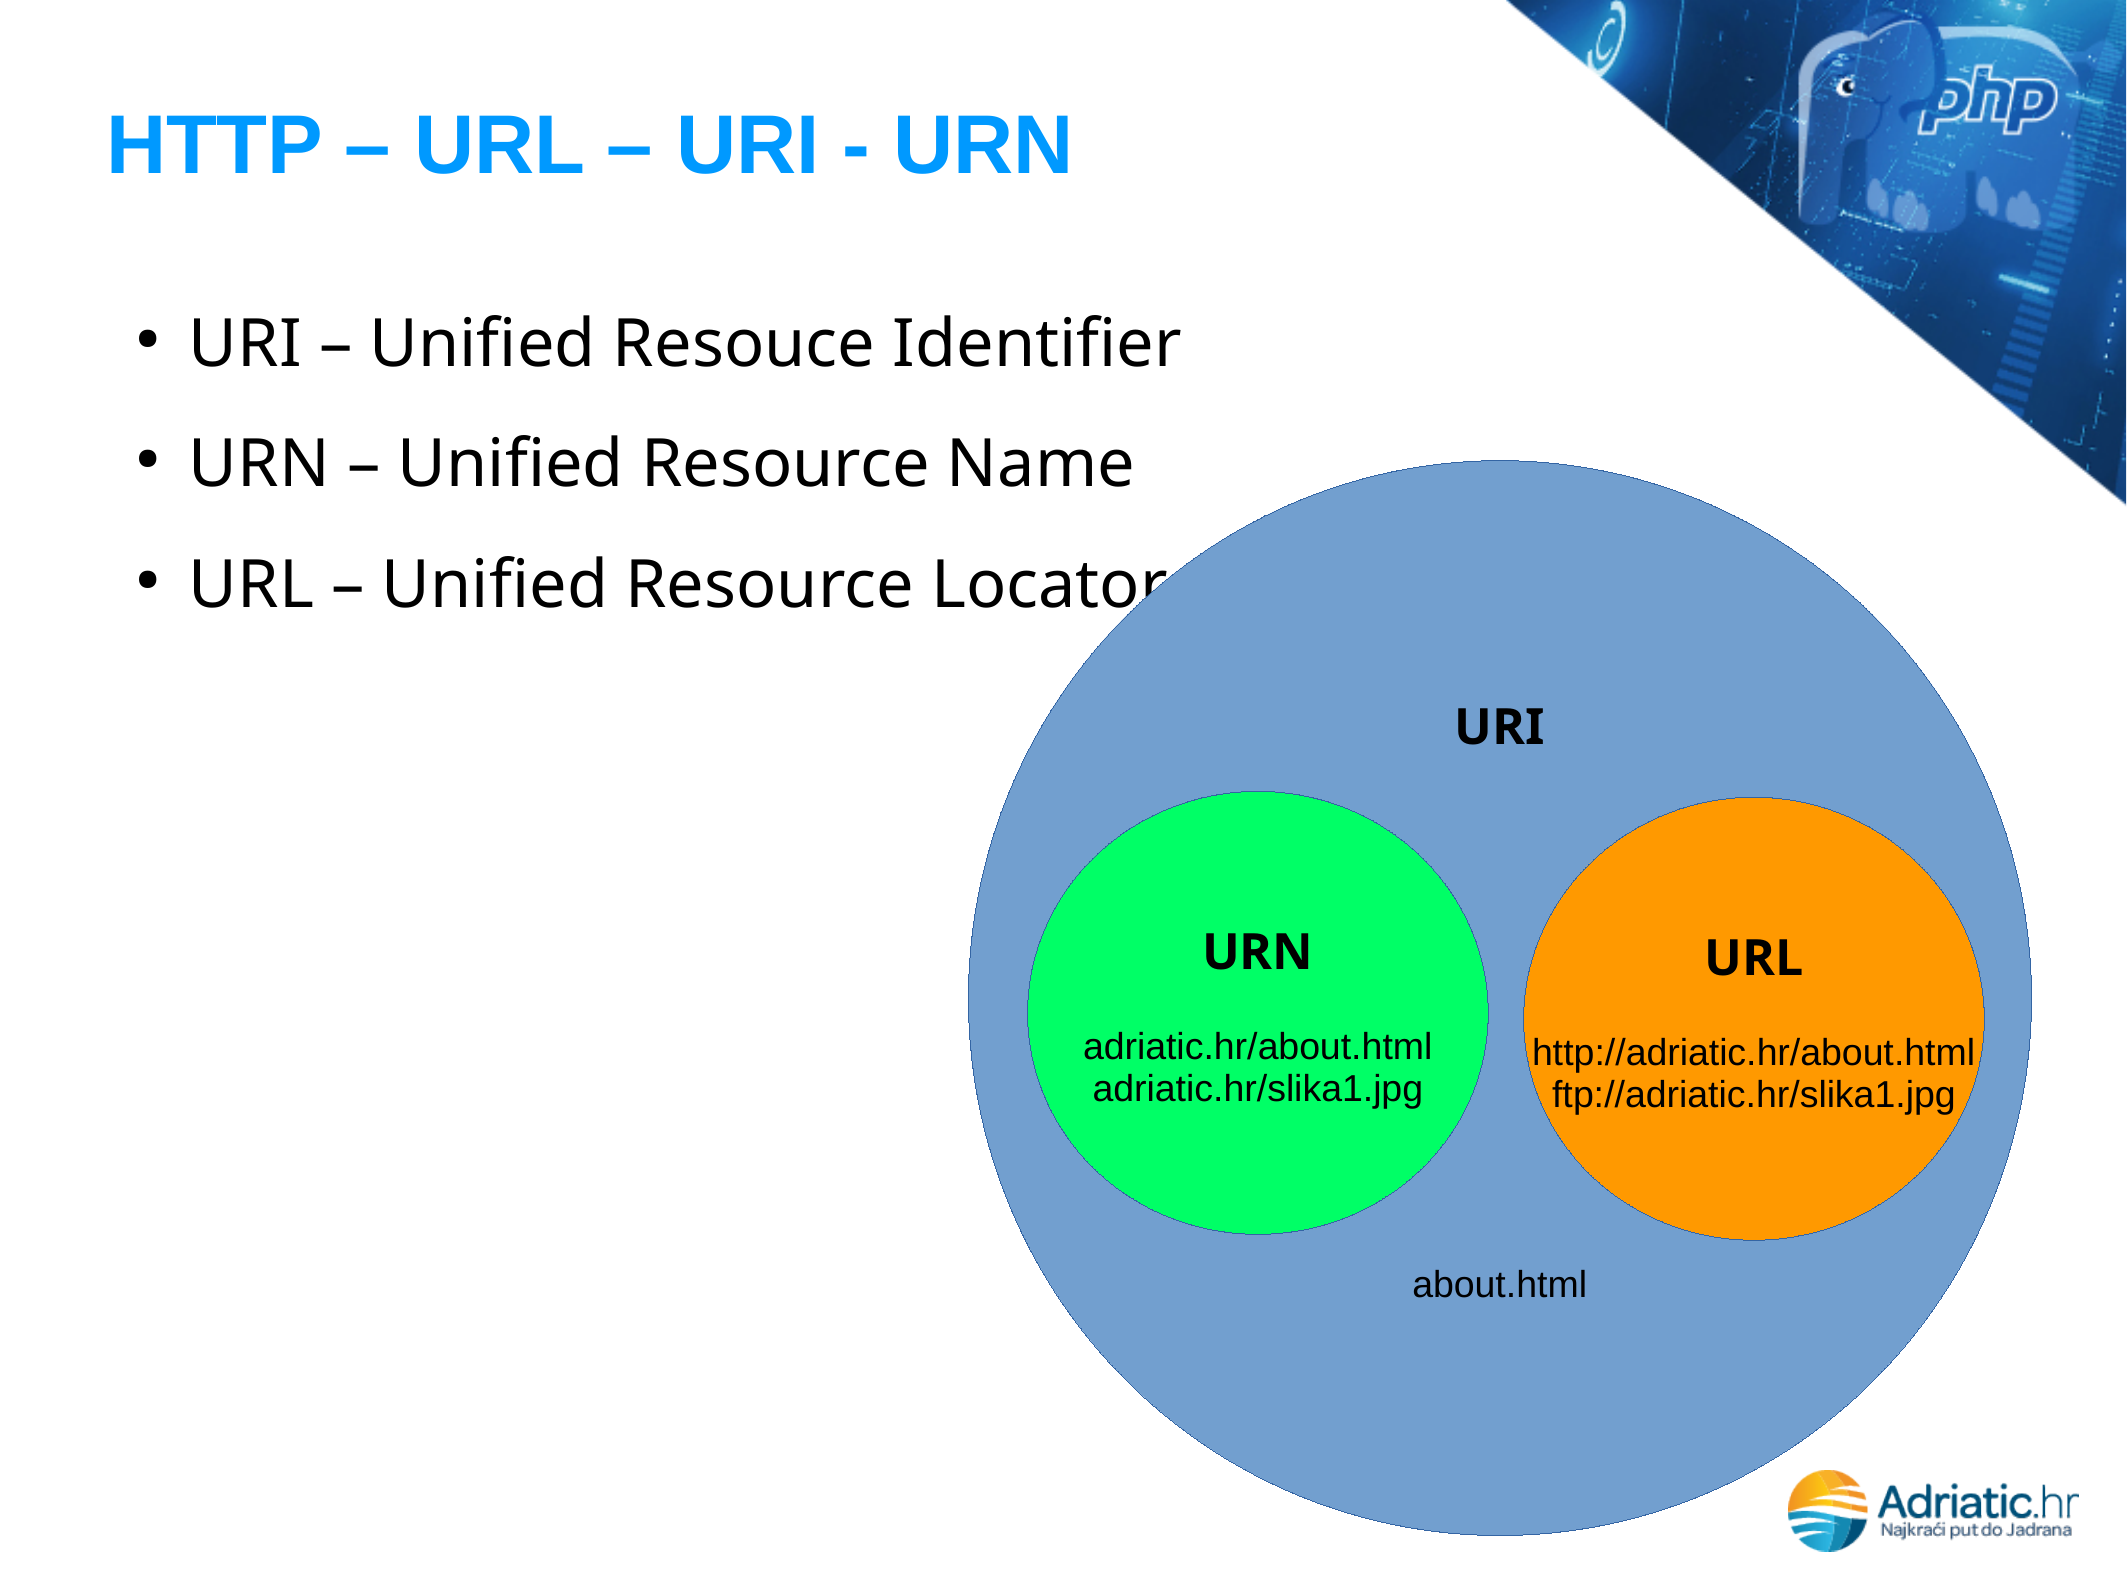

# HTTP – URL – URI - URN
URI – Unified Resouce Identifier
URN – Unified Resource Name
URL – Unified Resource Locator
URI
about.html
URN
adriatic.hr/about.html
adriatic.hr/slika1.jpg
URL
http://adriatic.hr/about.html
ftp://adriatic.hr/slika1.jpg